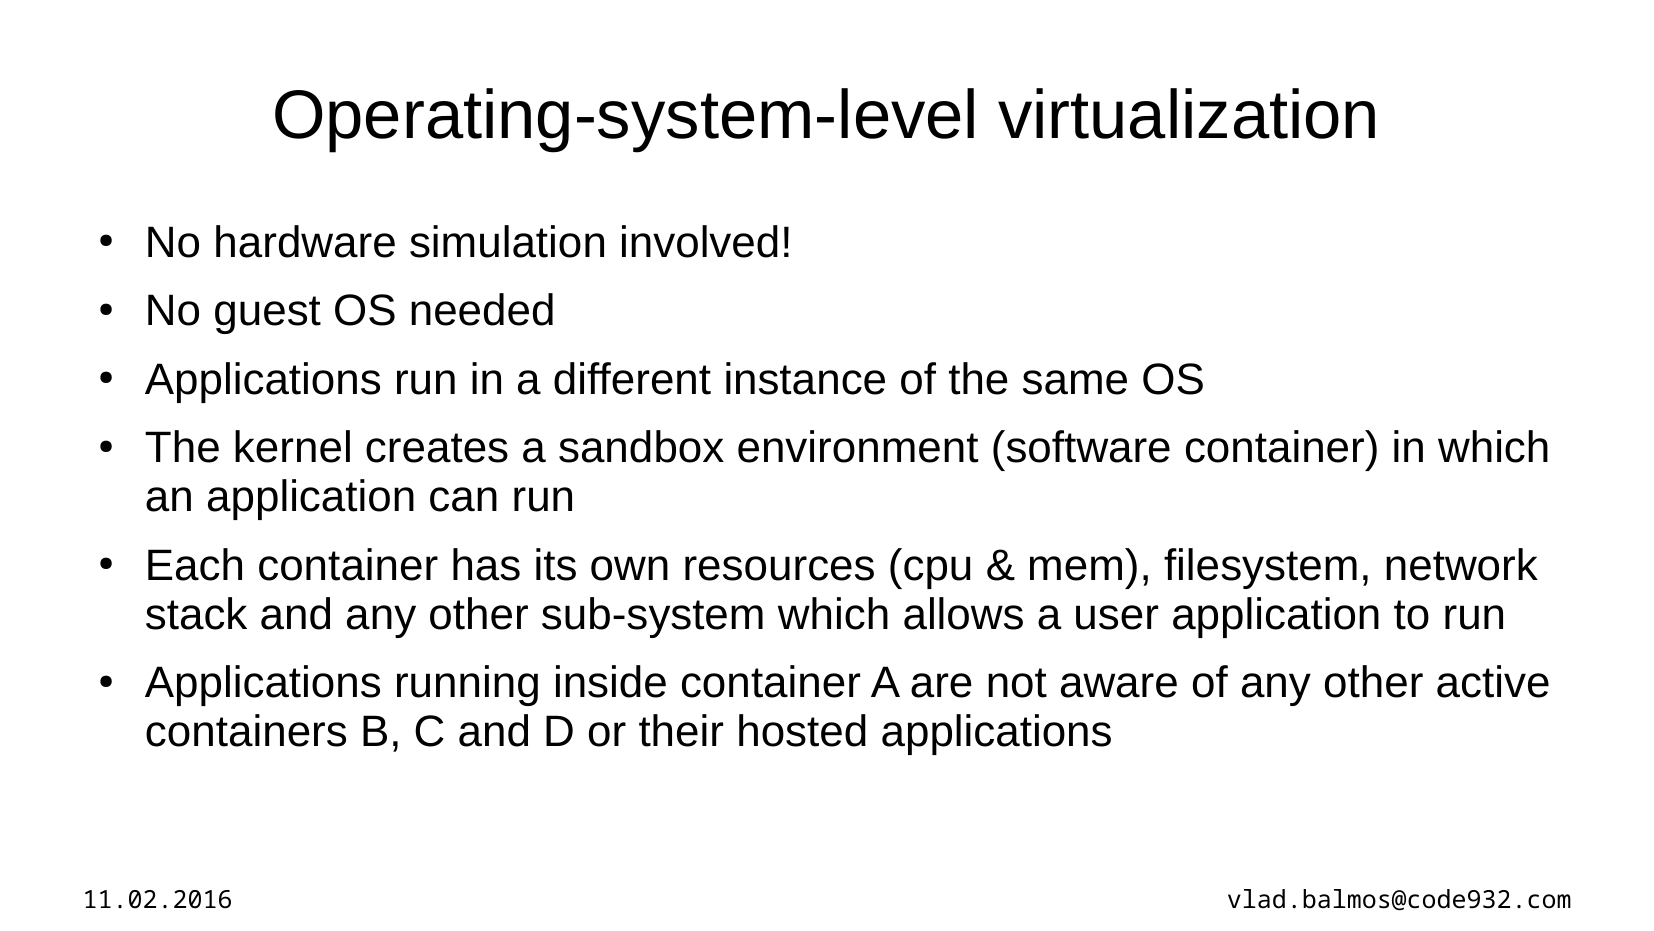

# Operating-system-level virtualization
No hardware simulation involved!
No guest OS needed
Applications run in a different instance of the same OS
The kernel creates a sandbox environment (software container) in which an application can run
Each container has its own resources (cpu & mem), filesystem, network stack and any other sub-system which allows a user application to run
Applications running inside container A are not aware of any other active containers B, C and D or their hosted applications
11.02.2016
vlad.balmos@code932.com